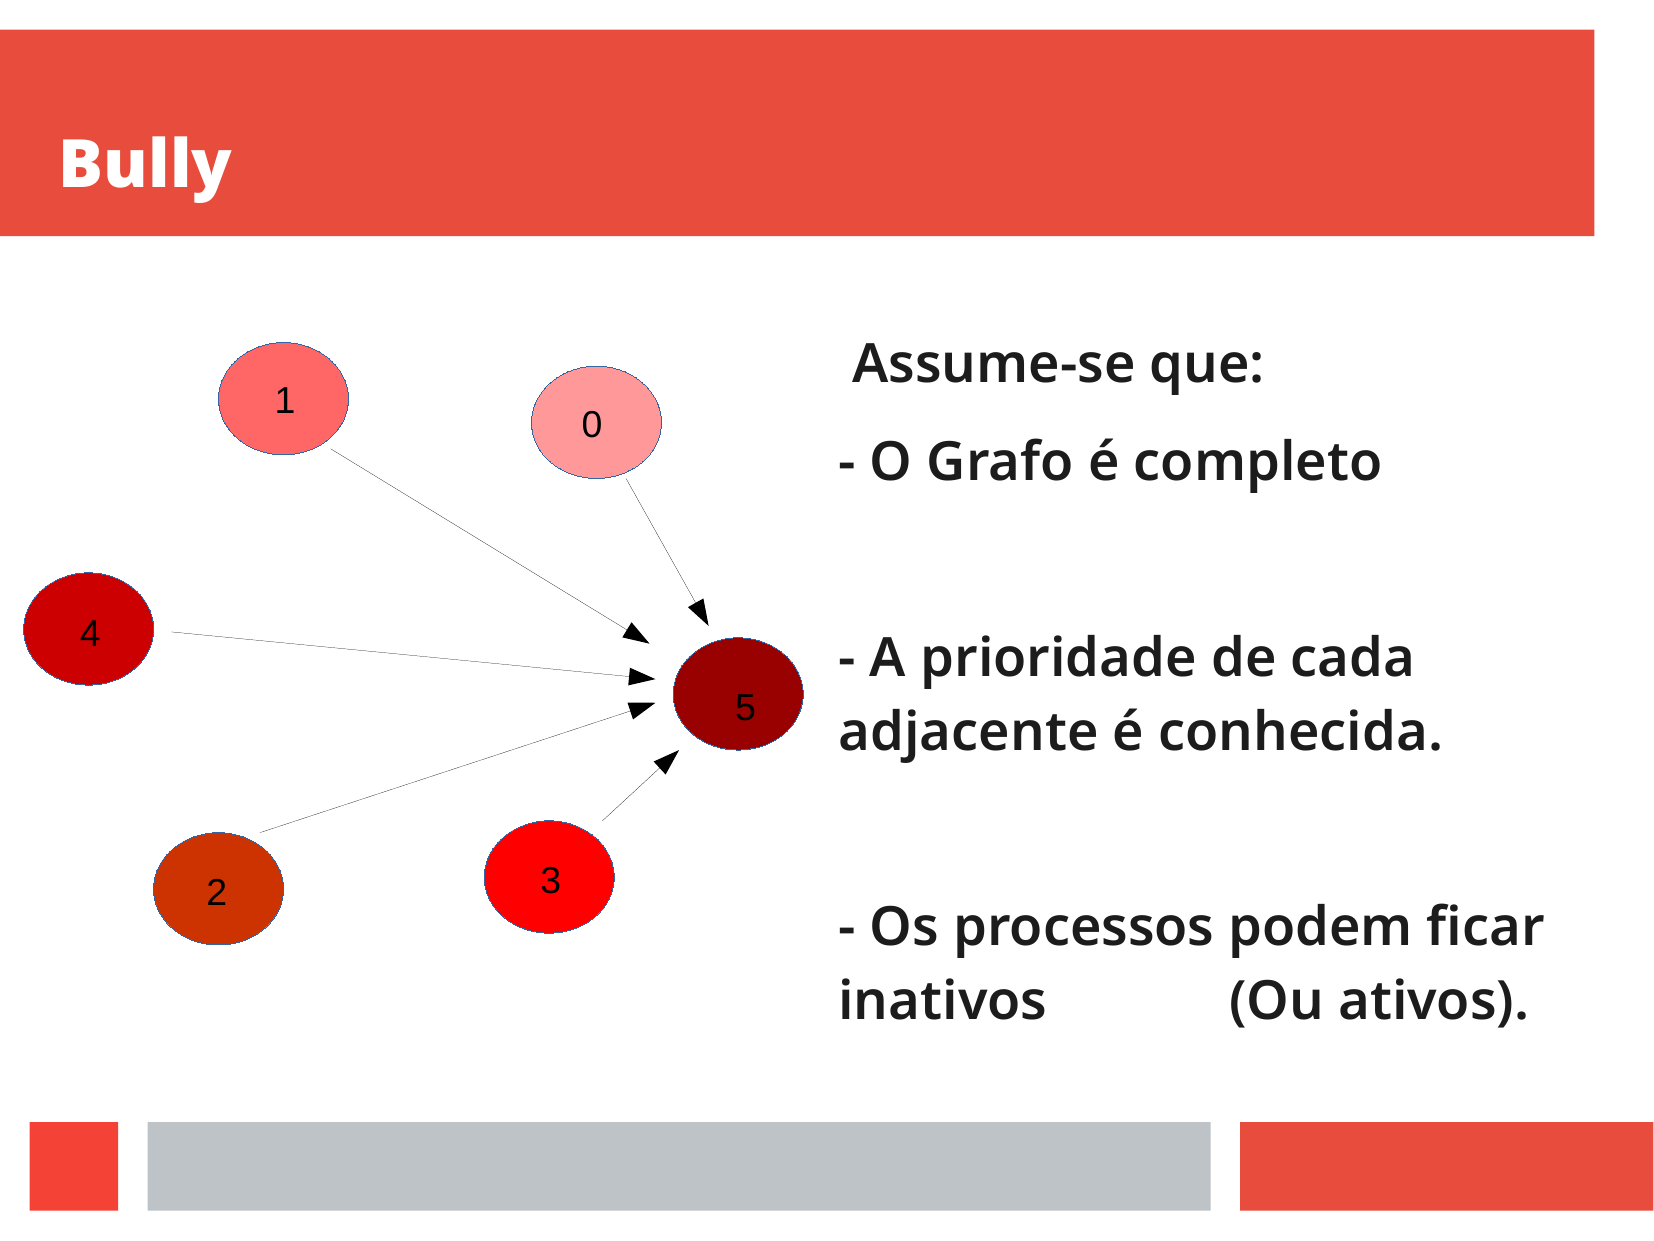

# Bully
 Assume-se que:
- O Grafo é completo
- A prioridade de cada adjacente é conhecida.
- Os processos podem ficar inativos (Ou ativos).
0
1
4
5
3
2